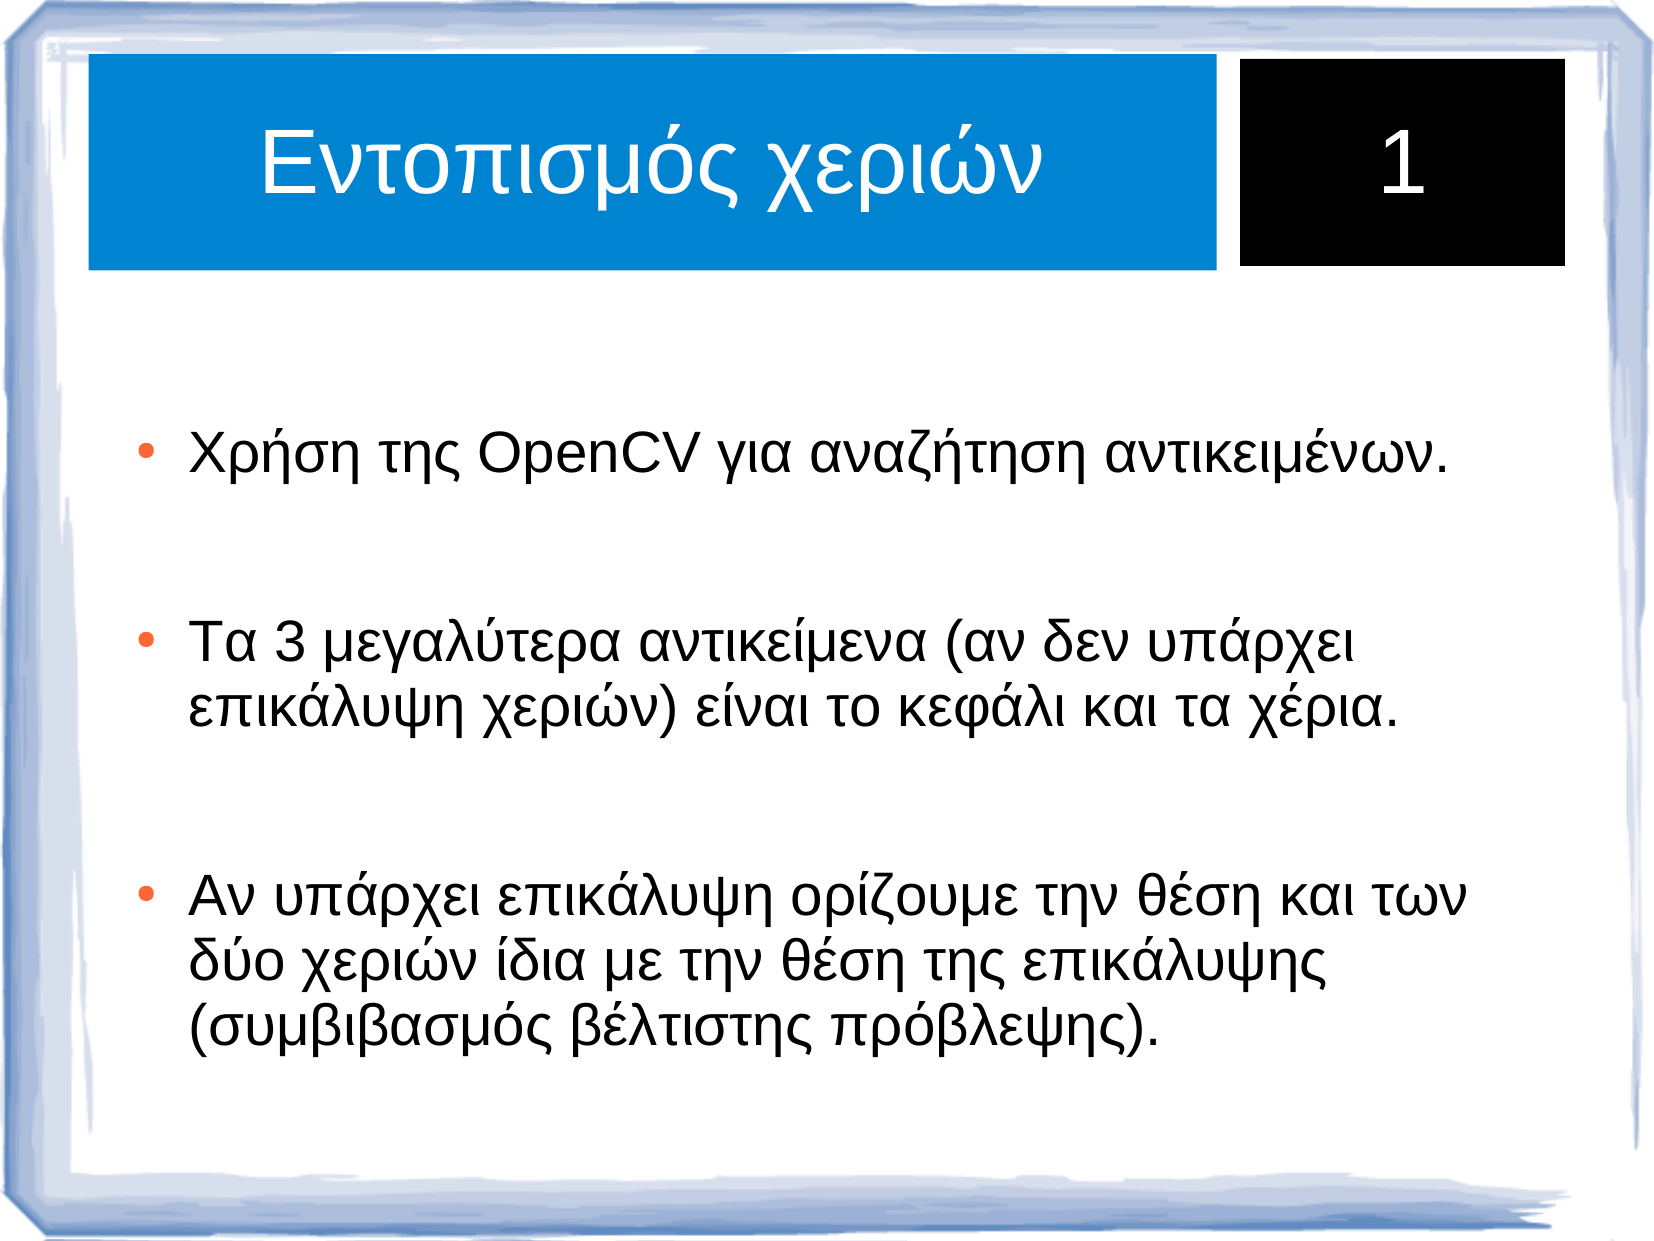

Εντοπισμός χεριών
1
# Χρήση της OpenCV για αναζήτηση αντικειμένων.
Τα 3 μεγαλύτερα αντικείμενα (αν δεν υπάρχει επικάλυψη χεριών) είναι το κεφάλι και τα χέρια.
Αν υπάρχει επικάλυψη ορίζουμε την θέση και των δύο χεριών ίδια με την θέση της επικάλυψης (συμβιβασμός βέλτιστης πρόβλεψης).